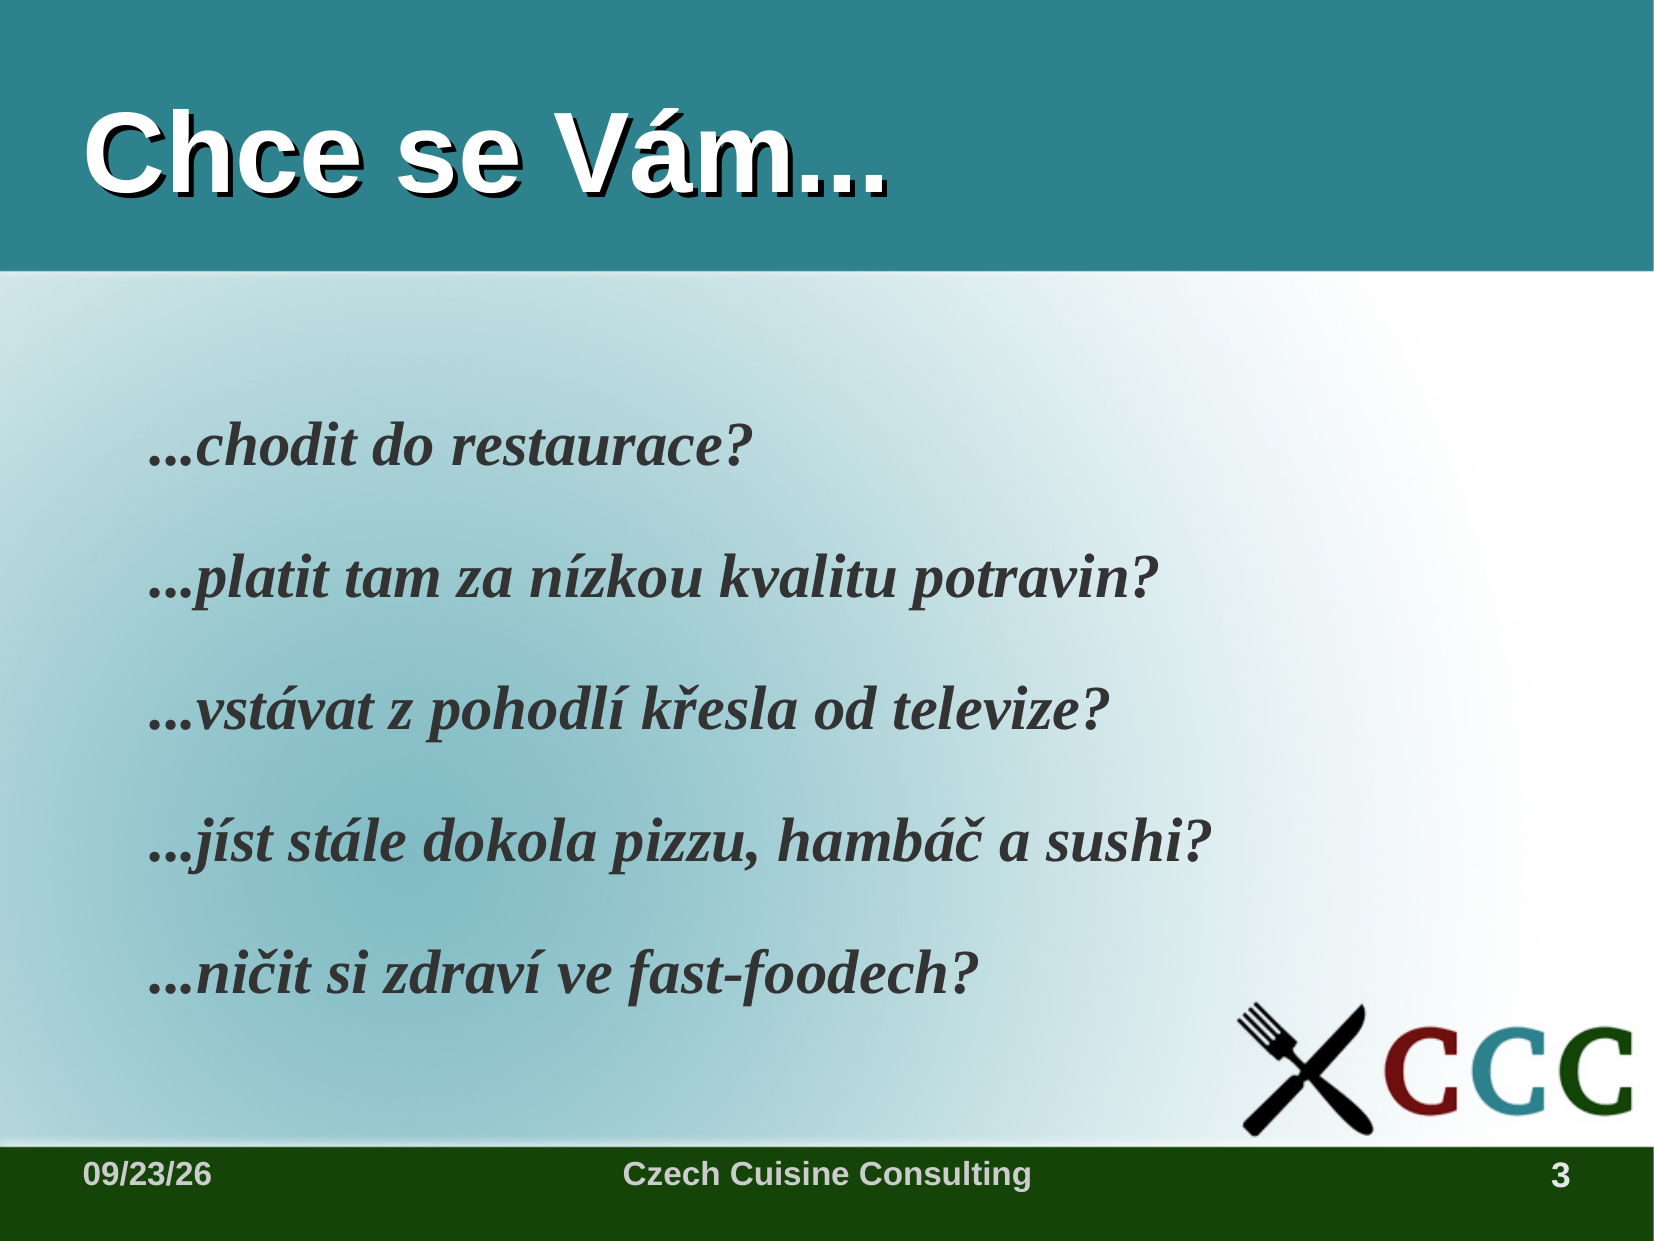

# Chce se Vám...
...chodit do restaurace?
...platit tam za nízkou kvalitu potravin?
...vstávat z pohodlí křesla od televize?
...jíst stále dokola pizzu, hambáč a sushi?
...ničit si zdraví ve fast-foodech?
Czech Cuisine Consulting
3